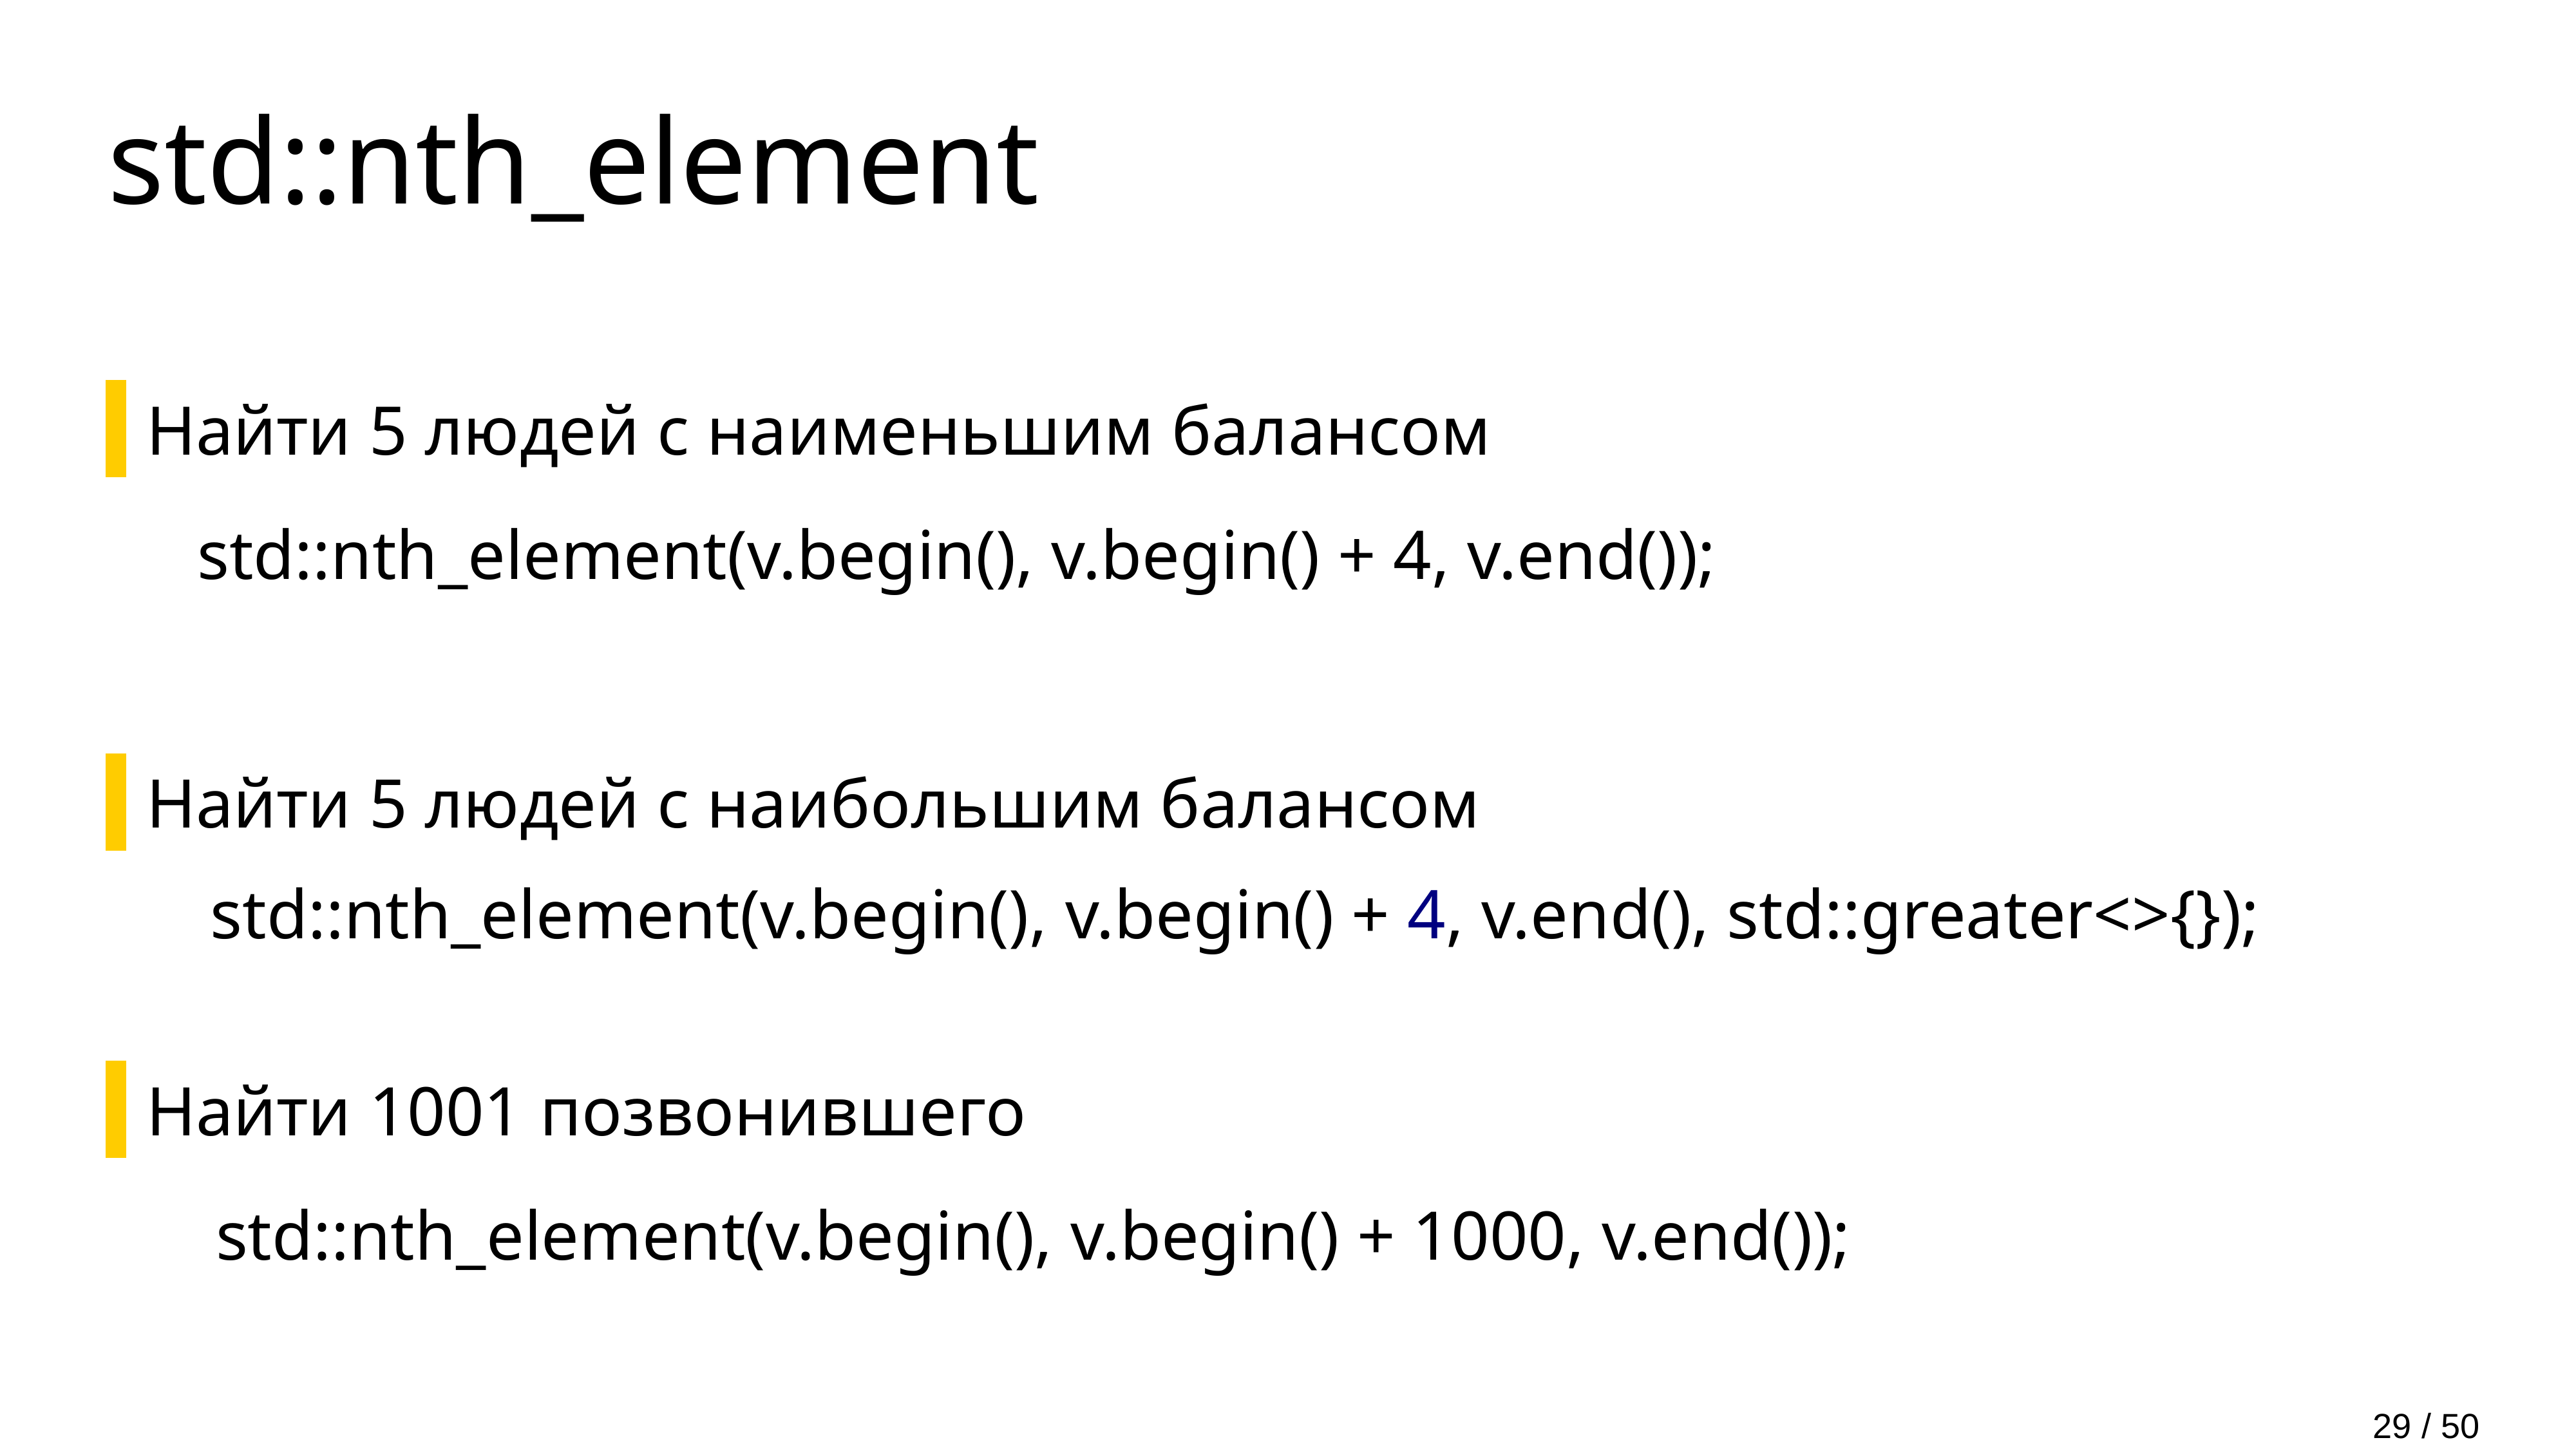

# std::nth_element
 Найти 5 людей с наименьшим балансом
std::nth_element(v.begin(), v.begin() + 4, v.end());
 Найти 5 людей с наибольшим балансом
 std::nth_element(v.begin(), v.begin() + 4, v.end(), std::greater<>{});
 Найти 1001 позвонившего
 std::nth_element(v.begin(), v.begin() + 1000, v.end());